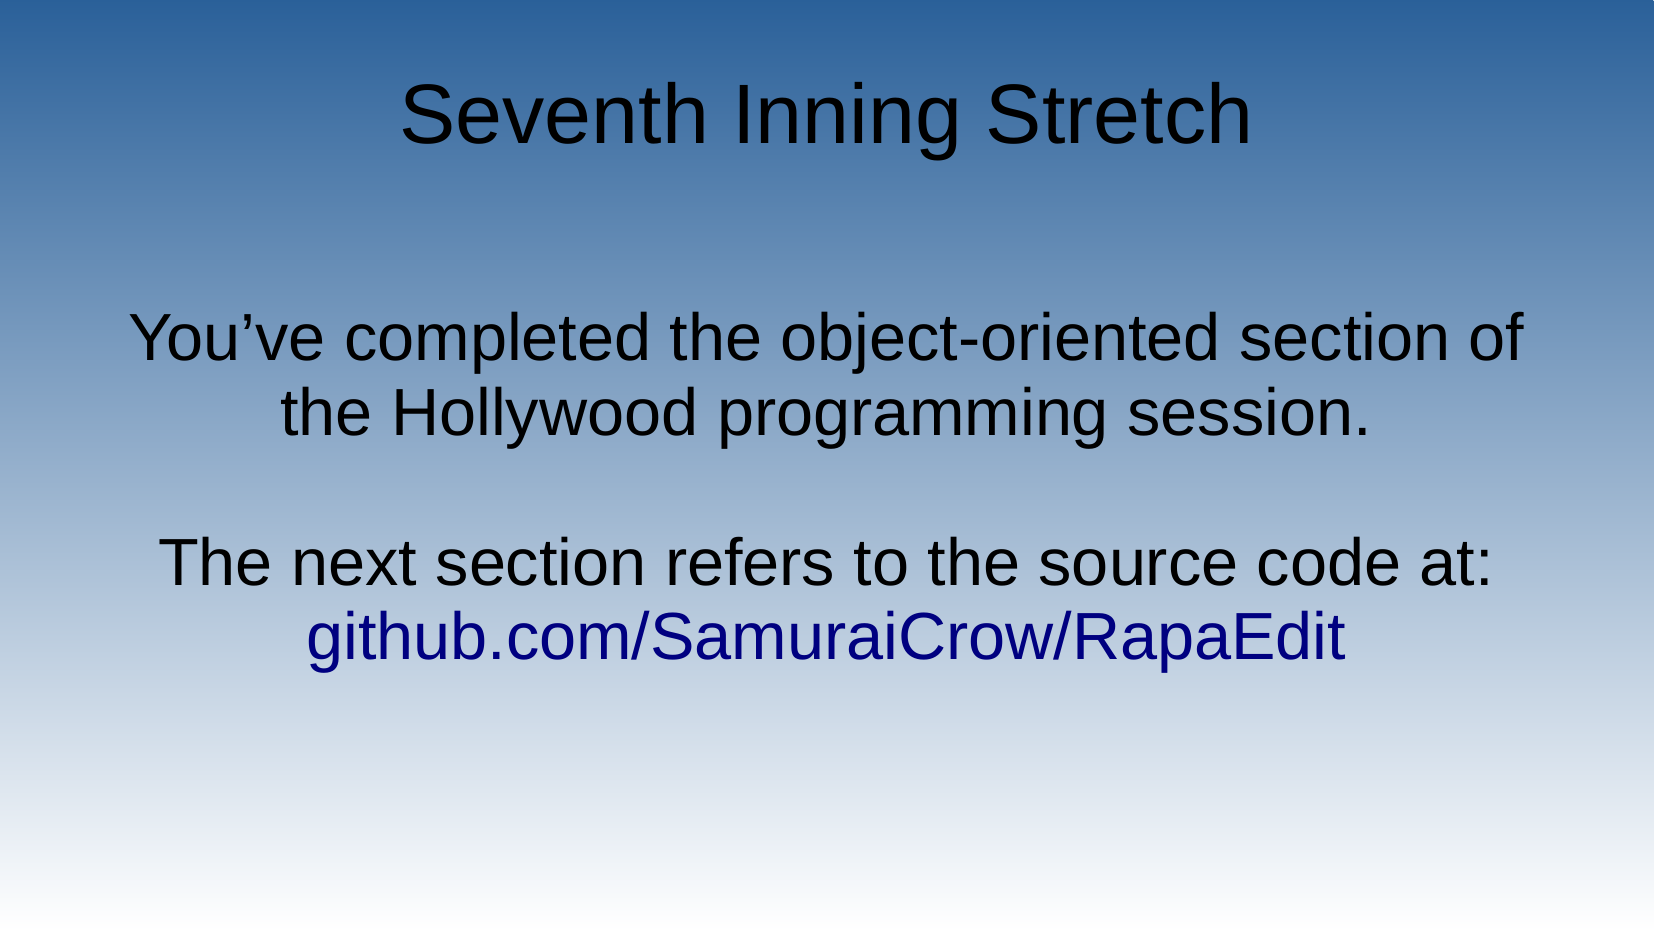

# Seventh Inning Stretch
You’ve completed the object-oriented section of the Hollywood programming session.
The next section refers to the source code at:
github.com/SamuraiCrow/RapaEdit